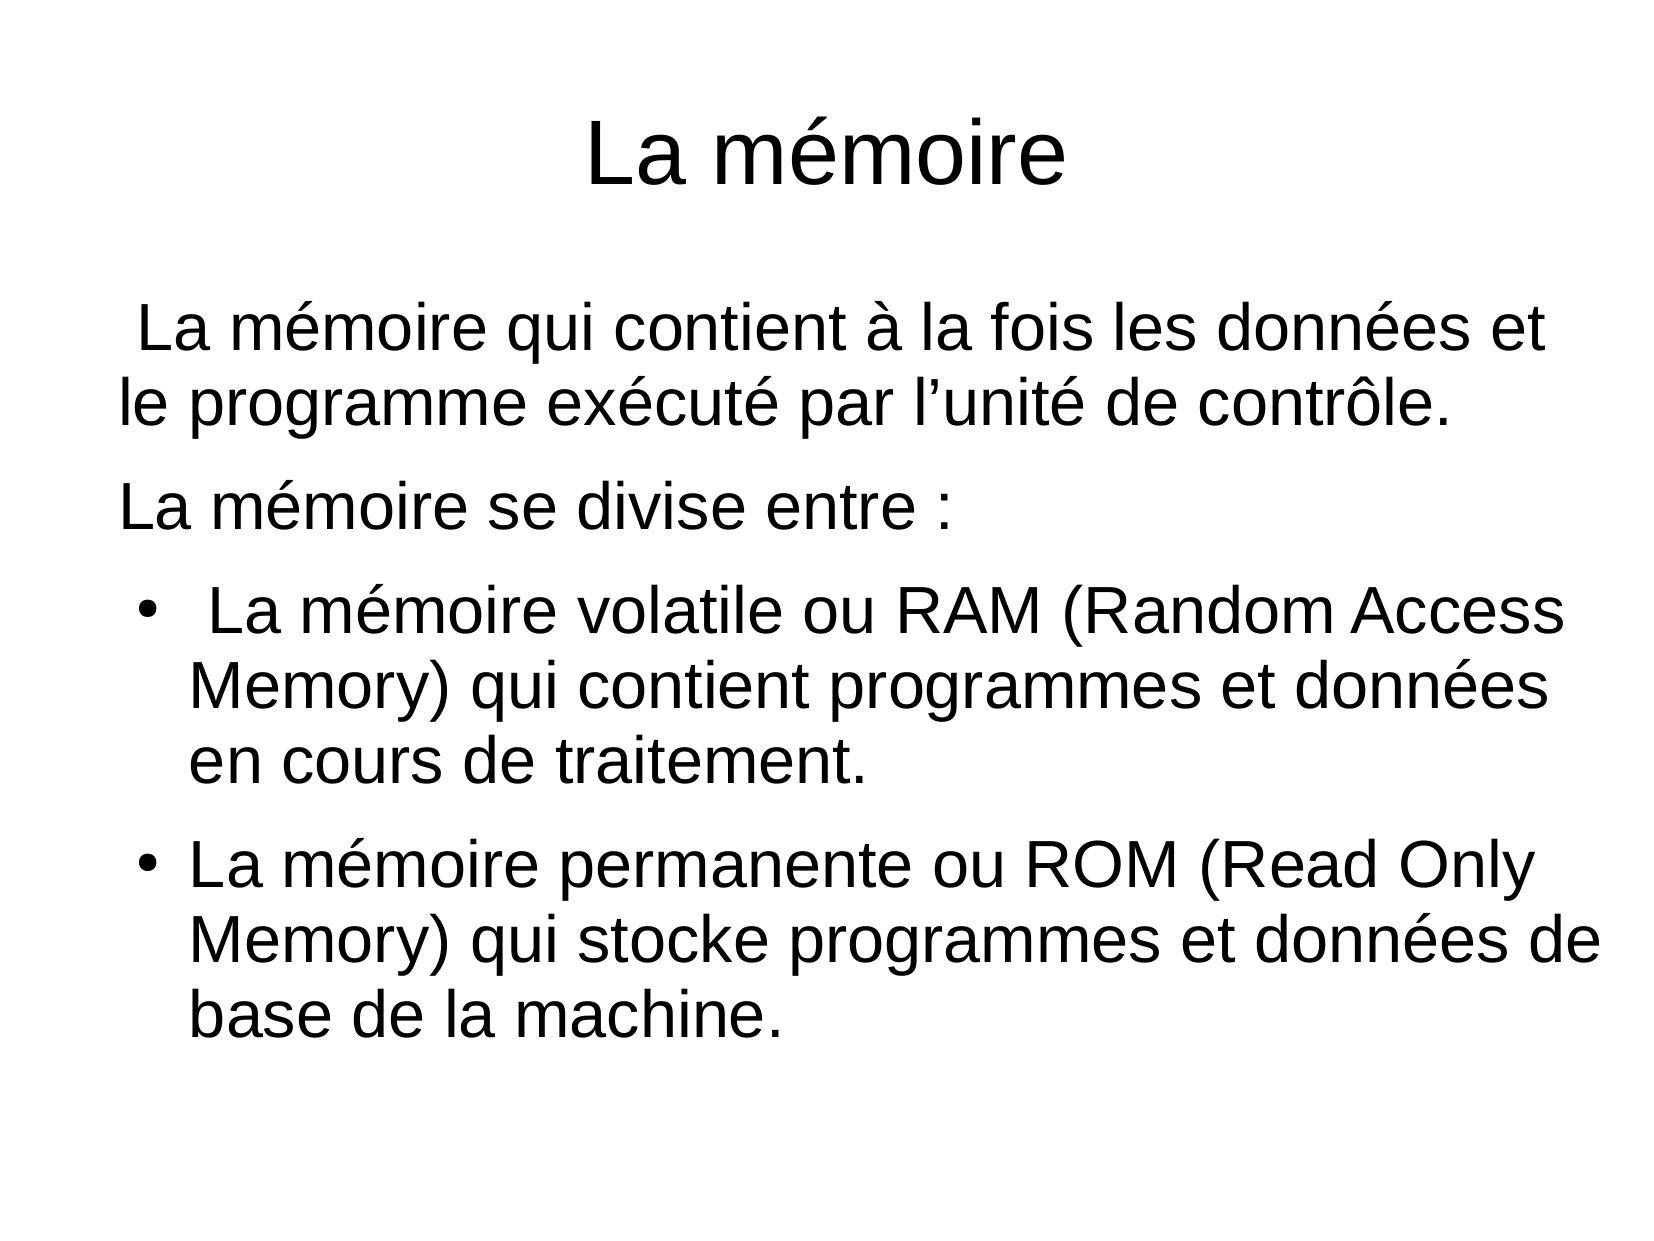

# La mémoire
 La mémoire qui contient à la fois les données et le programme exécuté par l’unité de contrôle.
La mémoire se divise entre :
 La mémoire volatile ou RAM (Random Access Memory) qui contient programmes et données en cours de traitement.
La mémoire permanente ou ROM (Read Only Memory) qui stocke programmes et données de base de la machine.